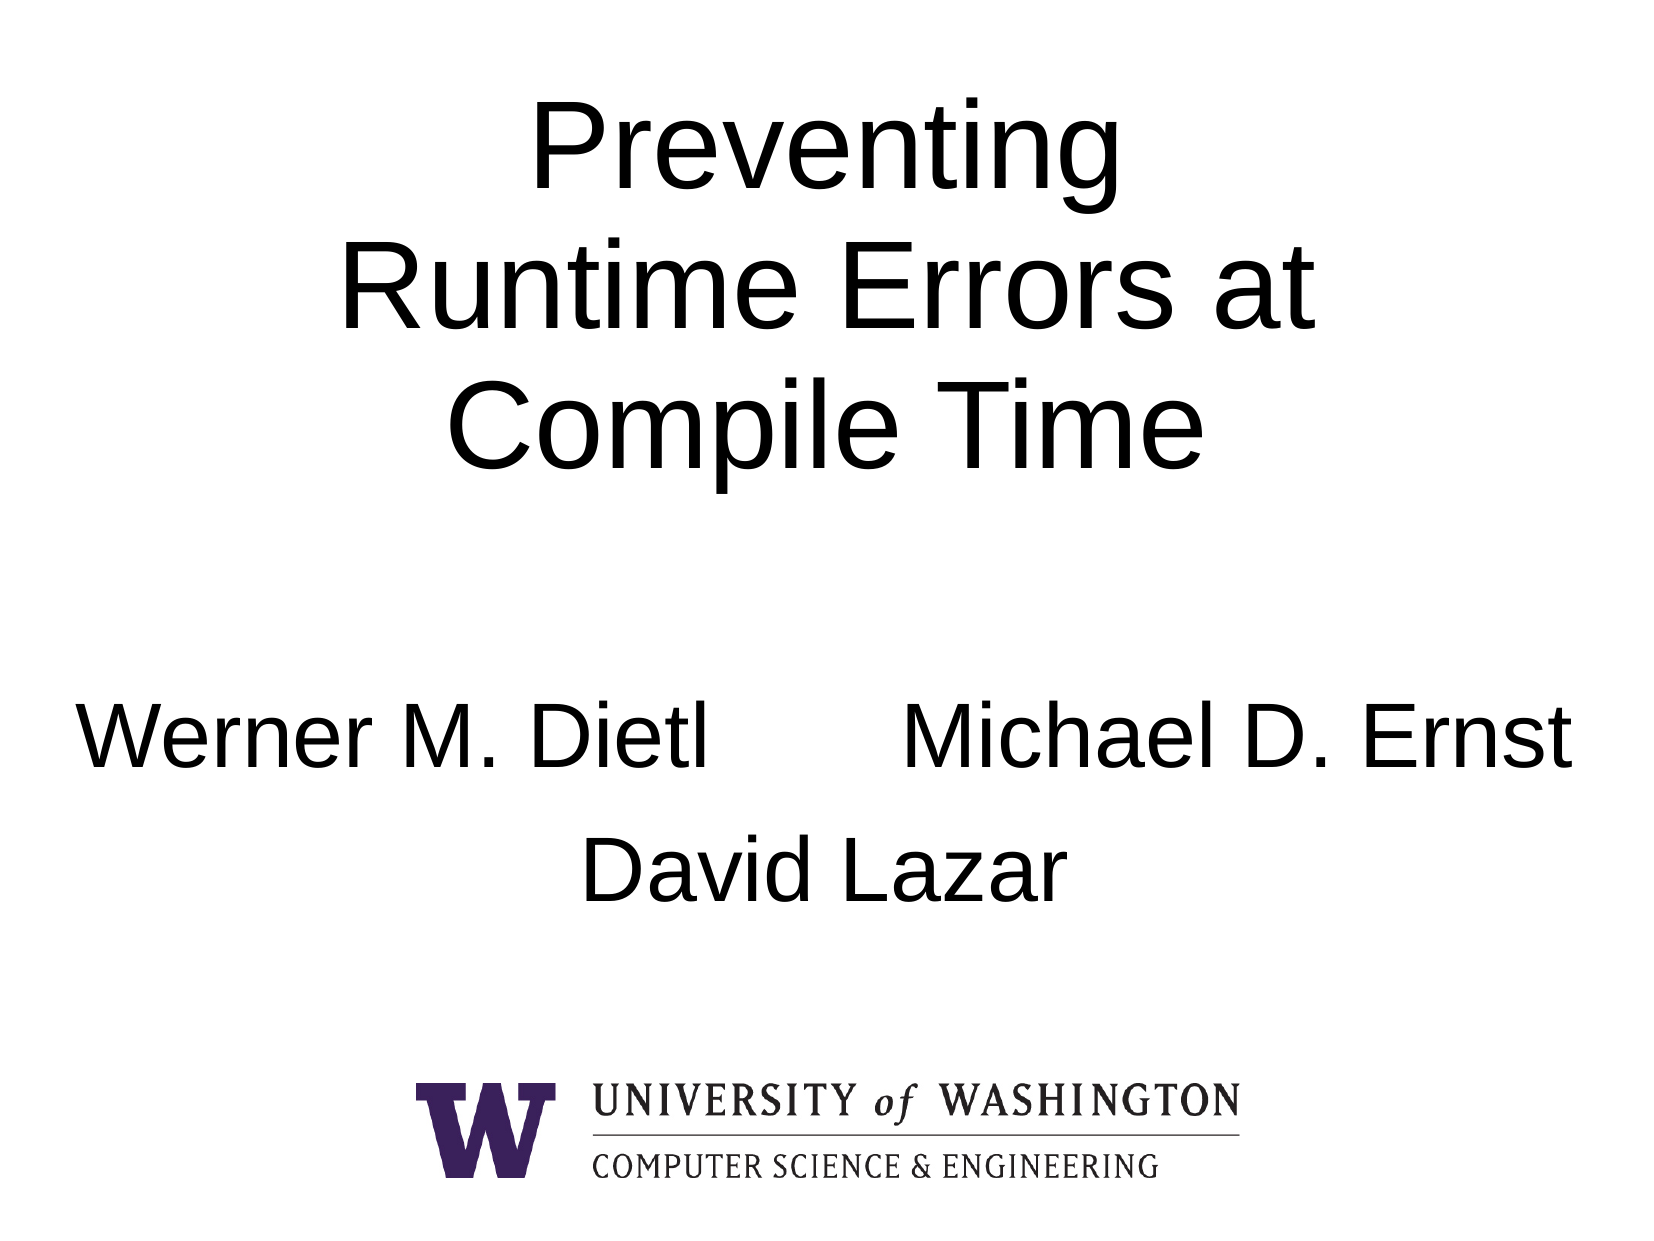

Preventing
Runtime Errors at
Compile Time
Werner M. Dietl 			Michael D. Ernst
David Lazar